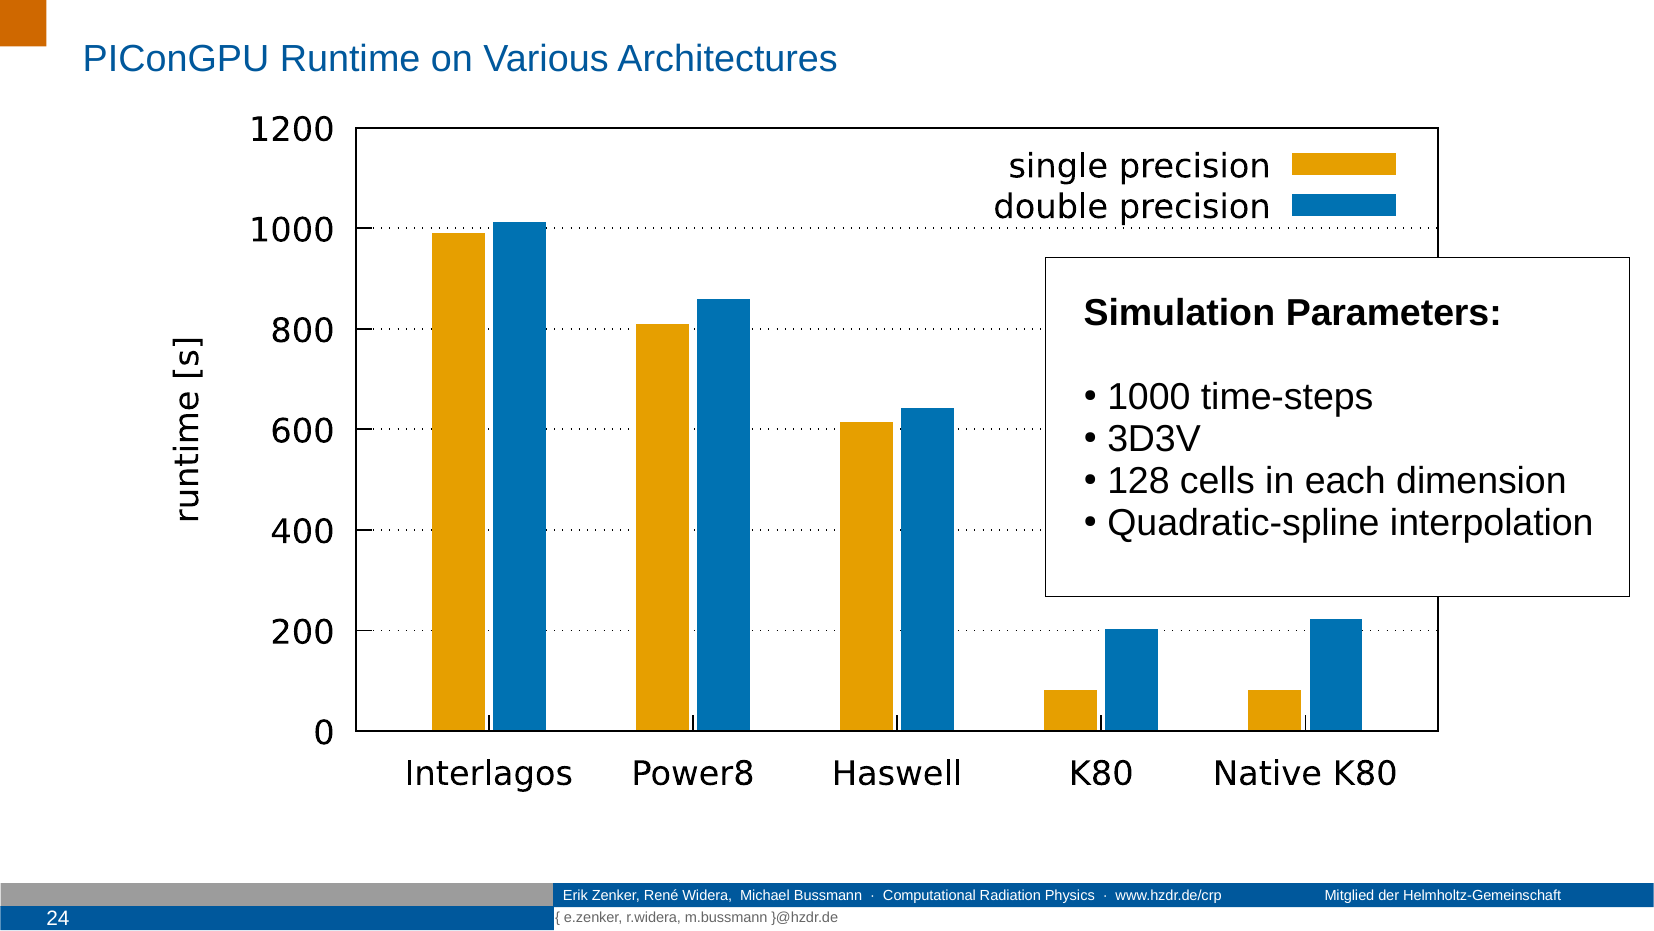

# PIConGPU Runtime on Various Architectures
Simulation Parameters:
 1000 time-steps
 3D3V
 128 cells in each dimension
 Quadratic-spline interpolation